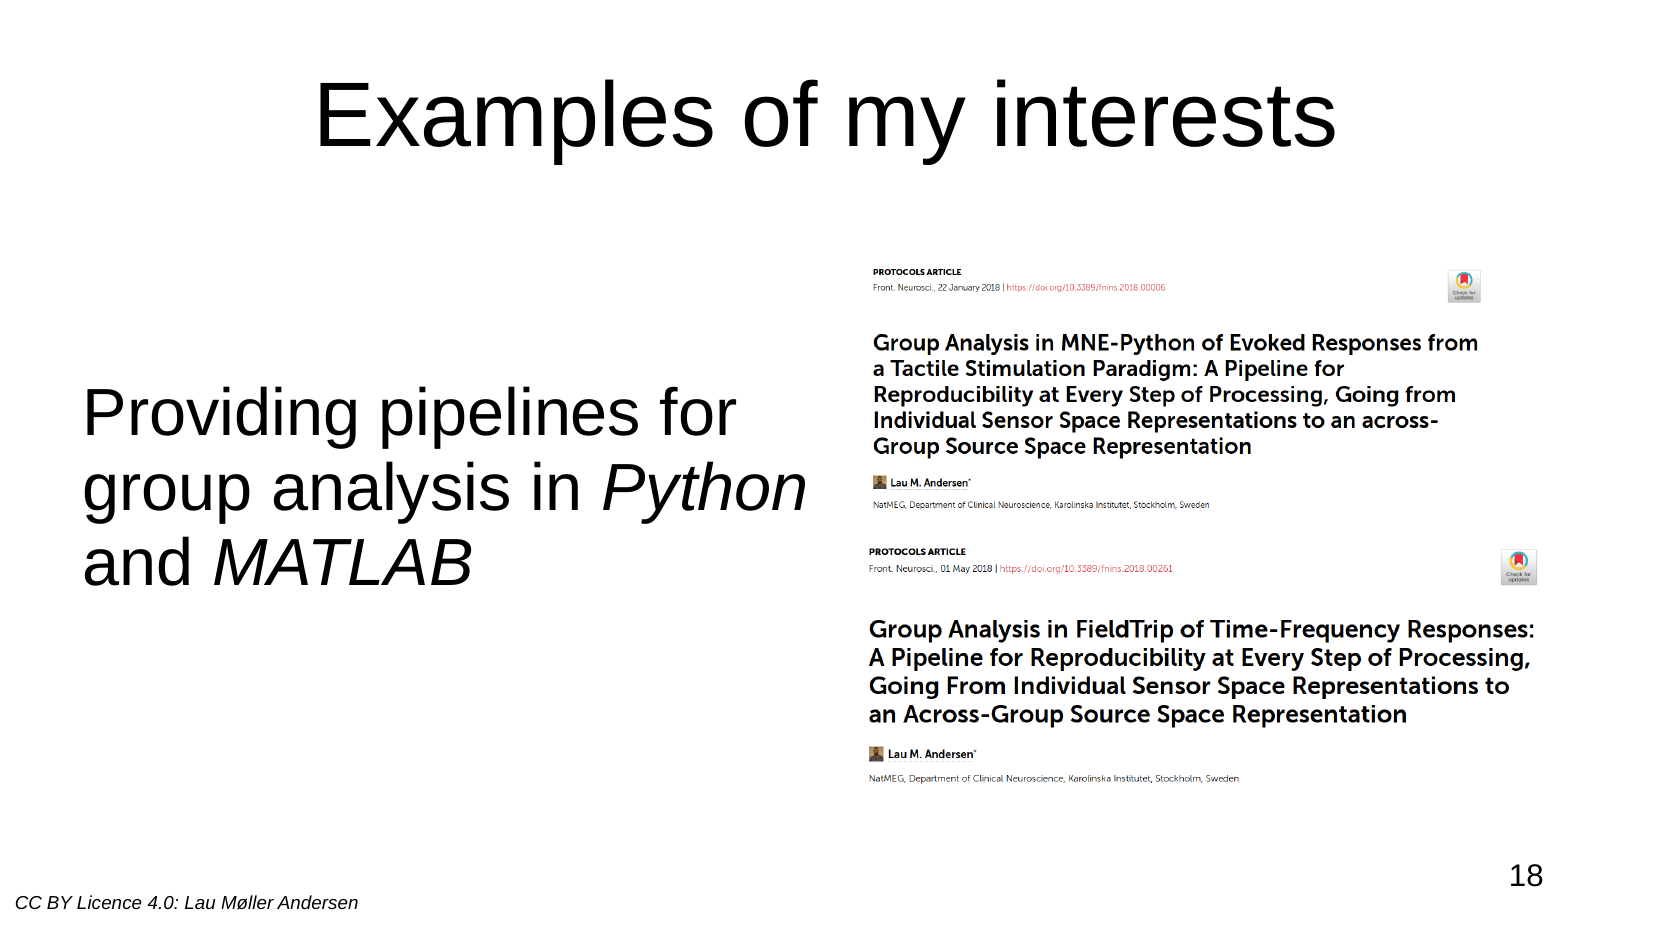

# Examples of my interests
Providing pipelines for group analysis in Python and MATLAB
CC BY Licence 4.0: Lau Møller Andersen